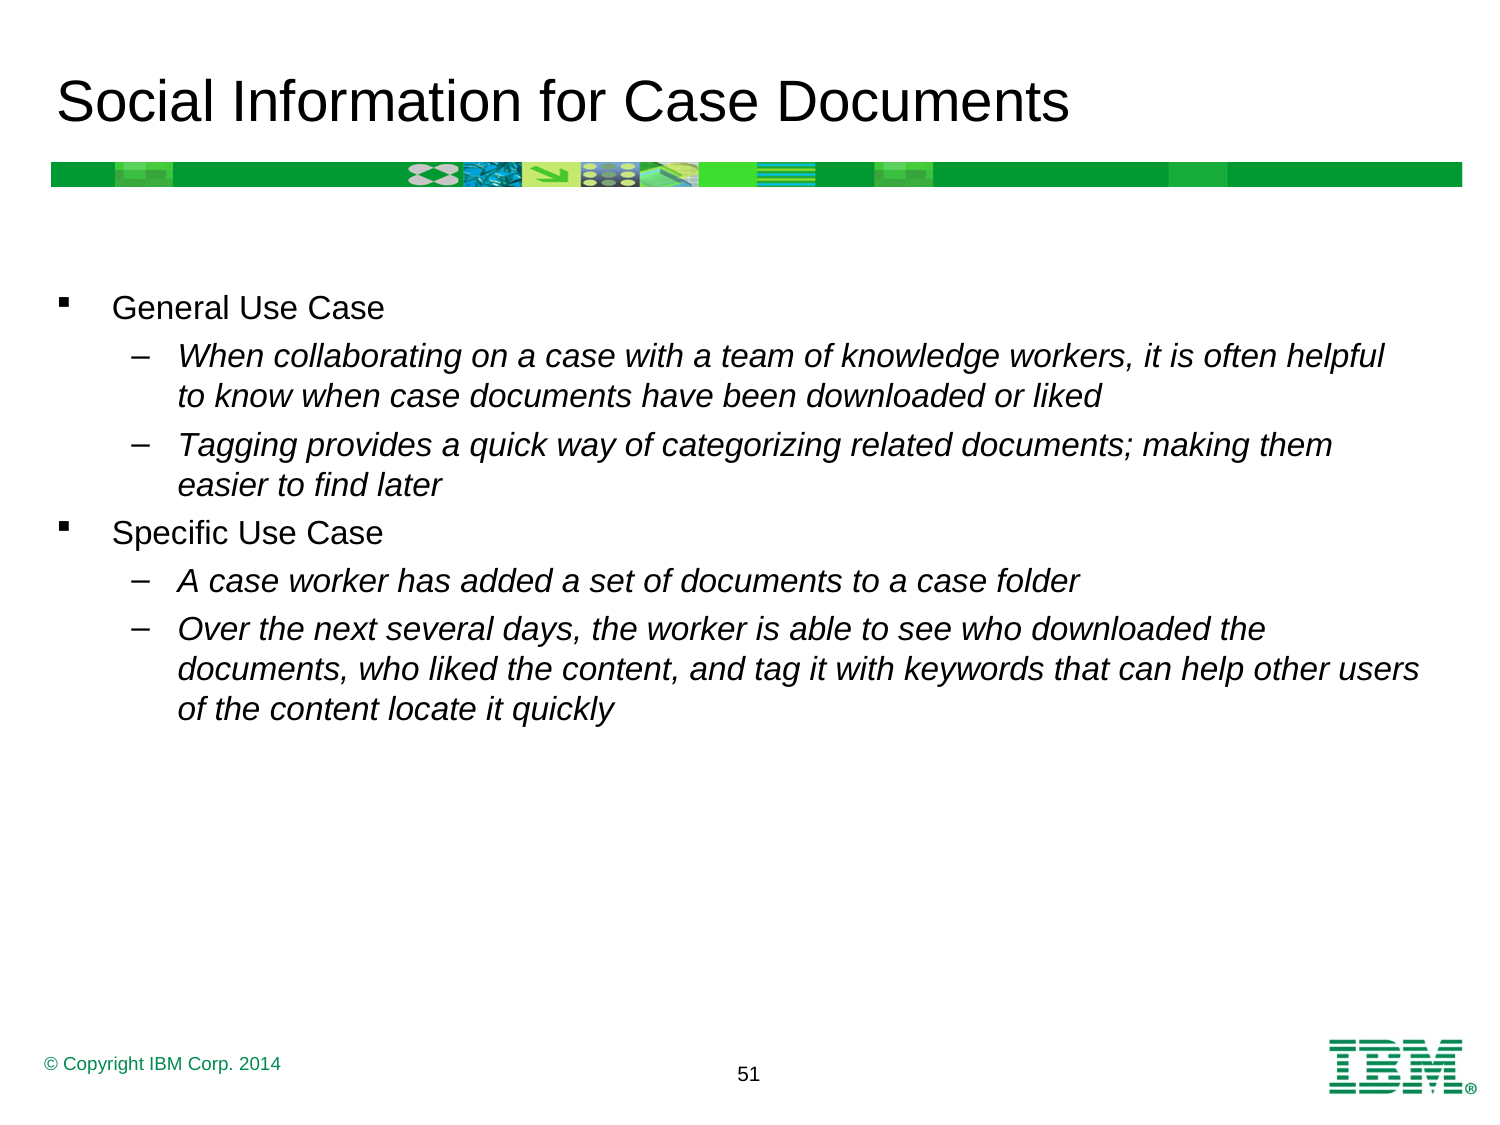

Social Information for Case Documents
General Use Case
When collaborating on a case with a team of knowledge workers, it is often helpful to know when case documents have been downloaded or liked
Tagging provides a quick way of categorizing related documents; making them easier to find later
Specific Use Case
A case worker has added a set of documents to a case folder
Over the next several days, the worker is able to see who downloaded the documents, who liked the content, and tag it with keywords that can help other users of the content locate it quickly